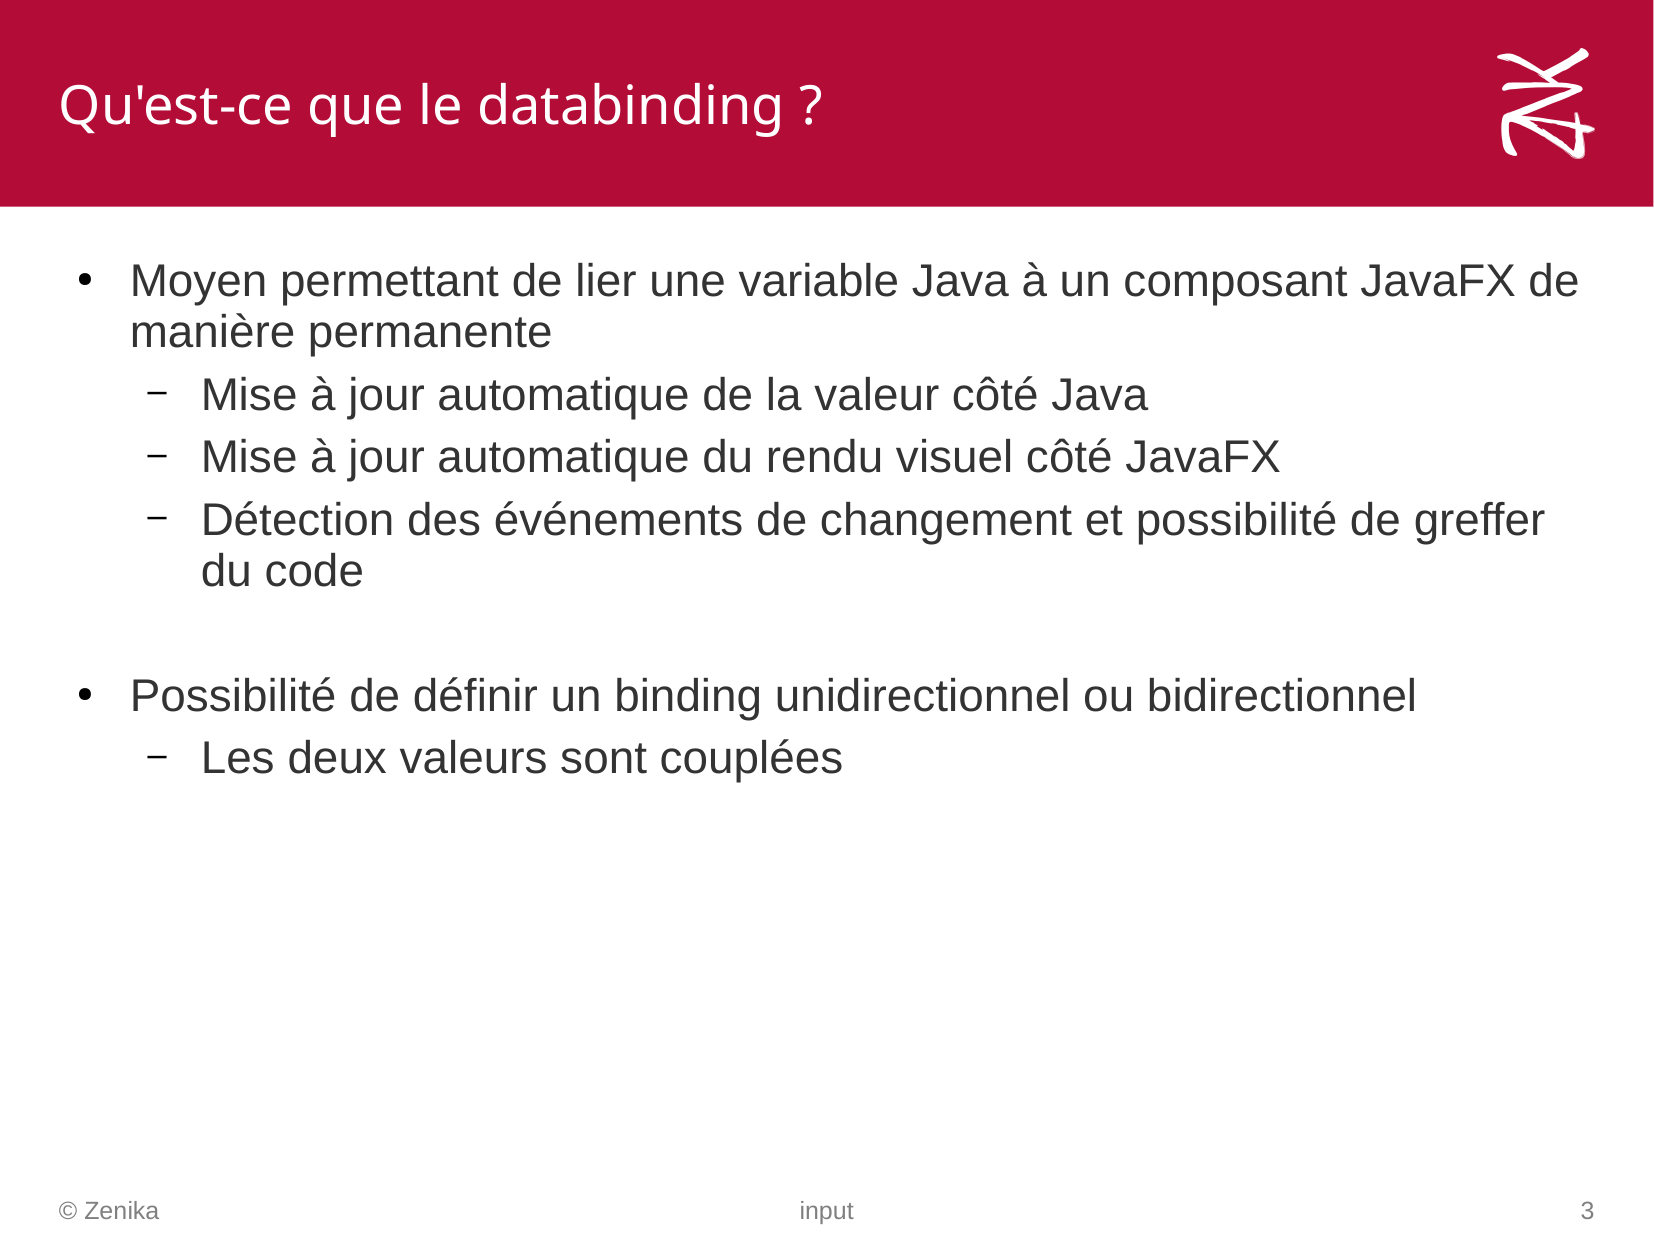

# Qu'est-ce que le databinding ?
Moyen permettant de lier une variable Java à un composant JavaFX de manière permanente
Mise à jour automatique de la valeur côté Java
Mise à jour automatique du rendu visuel côté JavaFX
Détection des événements de changement et possibilité de greffer du code
Possibilité de définir un binding unidirectionnel ou bidirectionnel
Les deux valeurs sont couplées